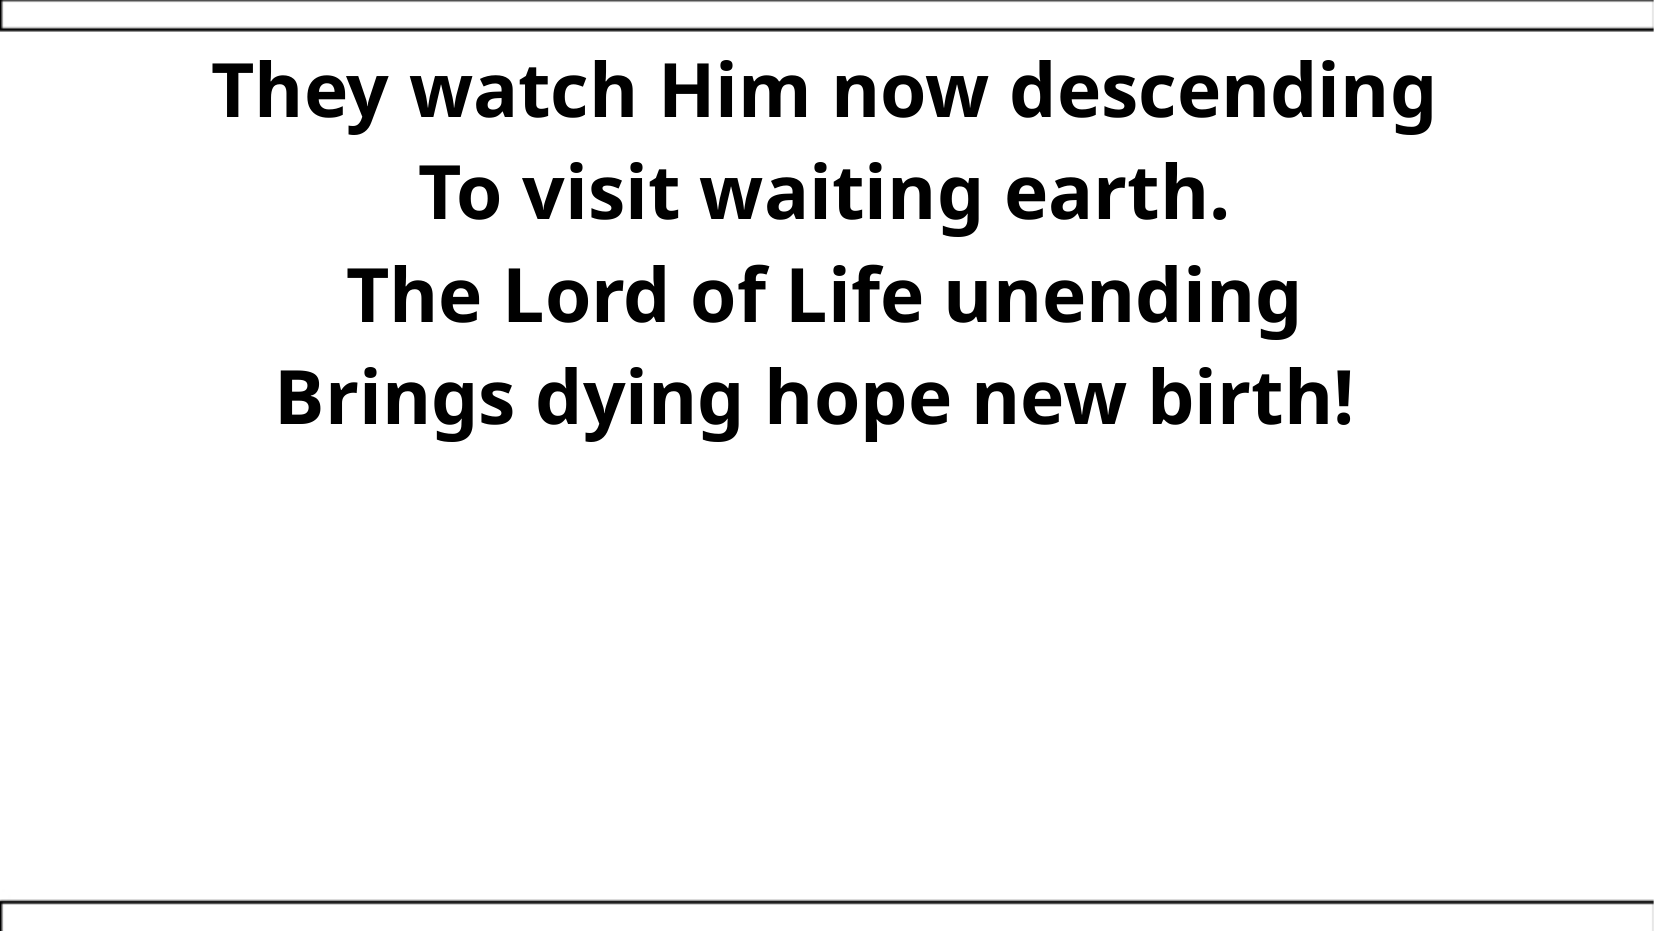

They watch Him now descending
To visit waiting earth.
The Lord of Life unending
Brings dying hope new birth!